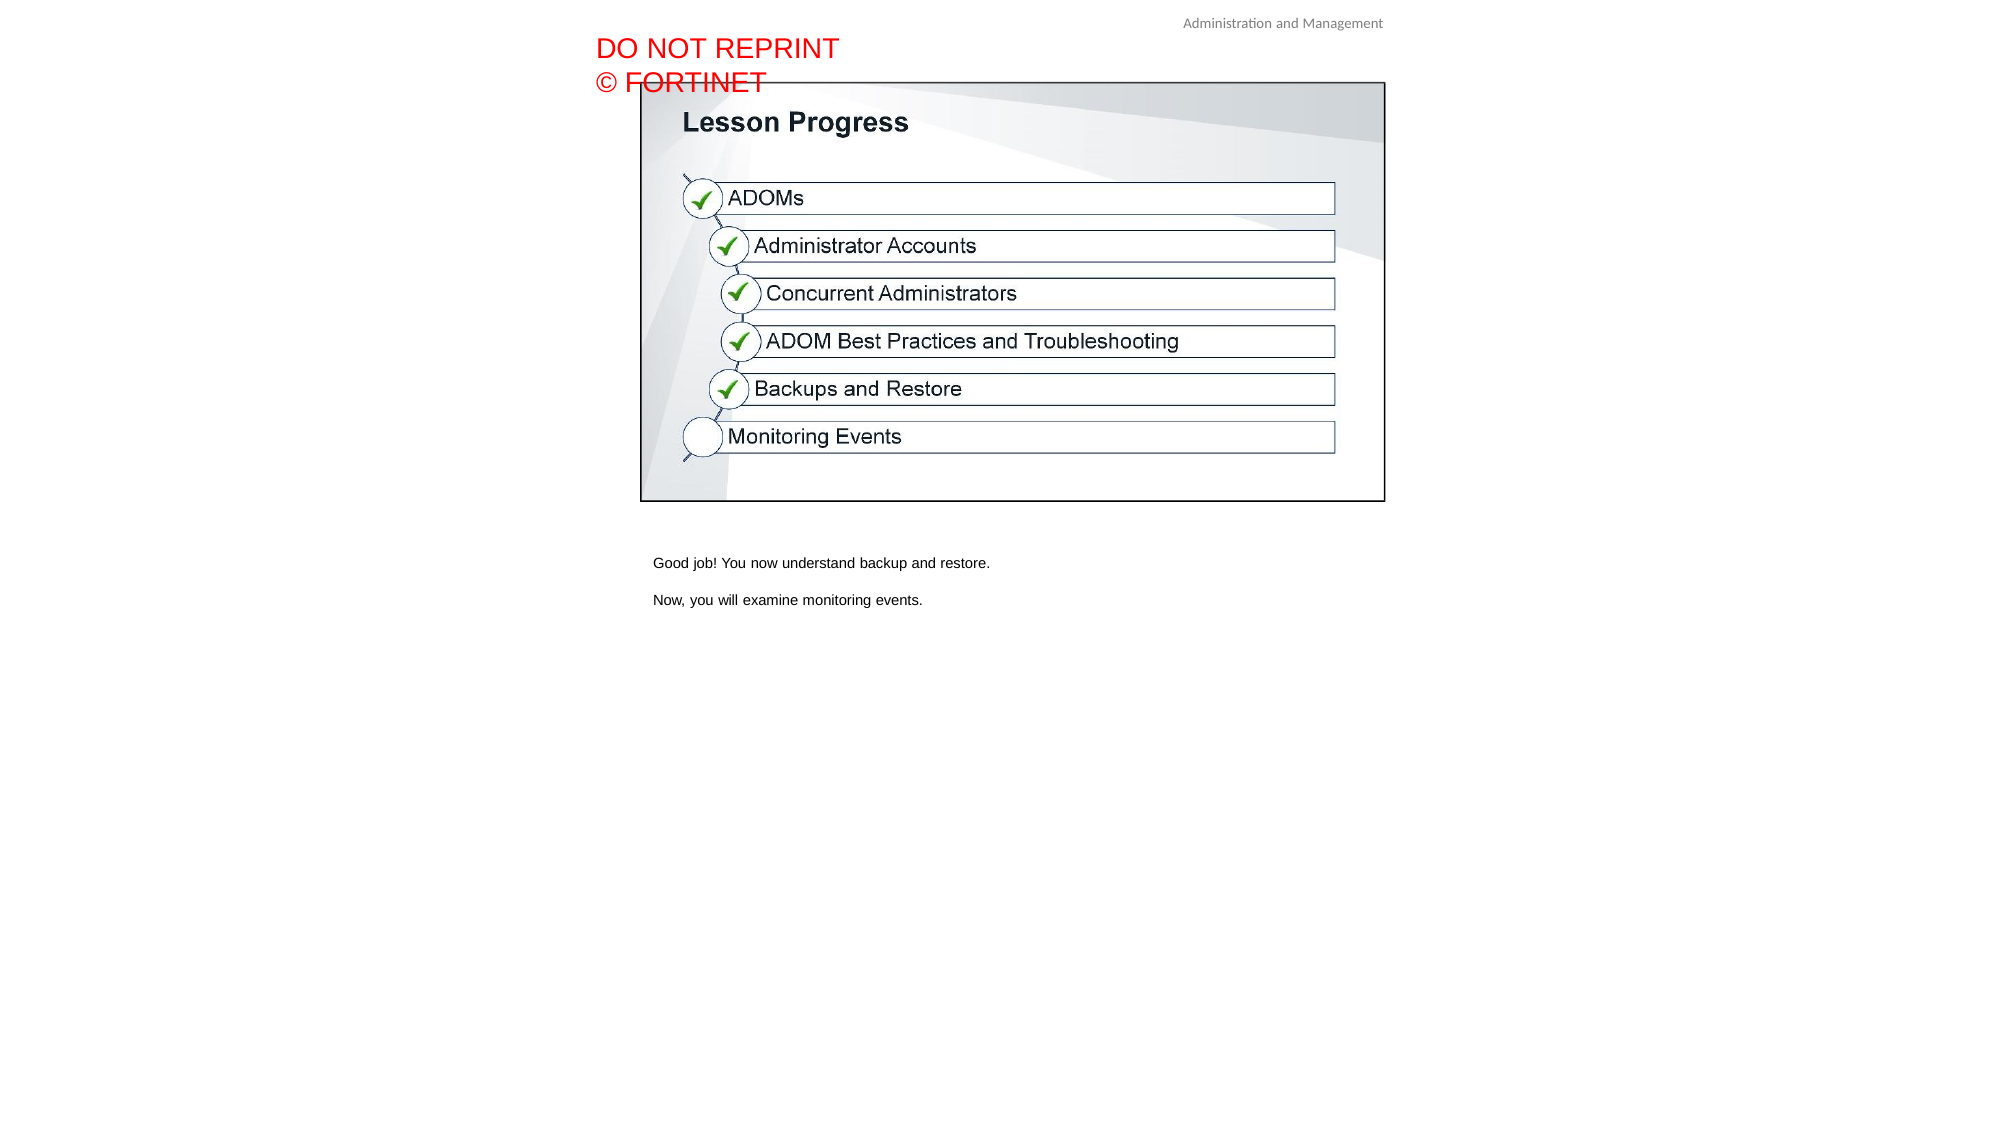

Administration and Management
DO NOT REPRINT
© FORTINET
Good job! You now understand backup and restore.
Now, you will examine monitoring events.
FortiManager 6.2 Study Guide
1